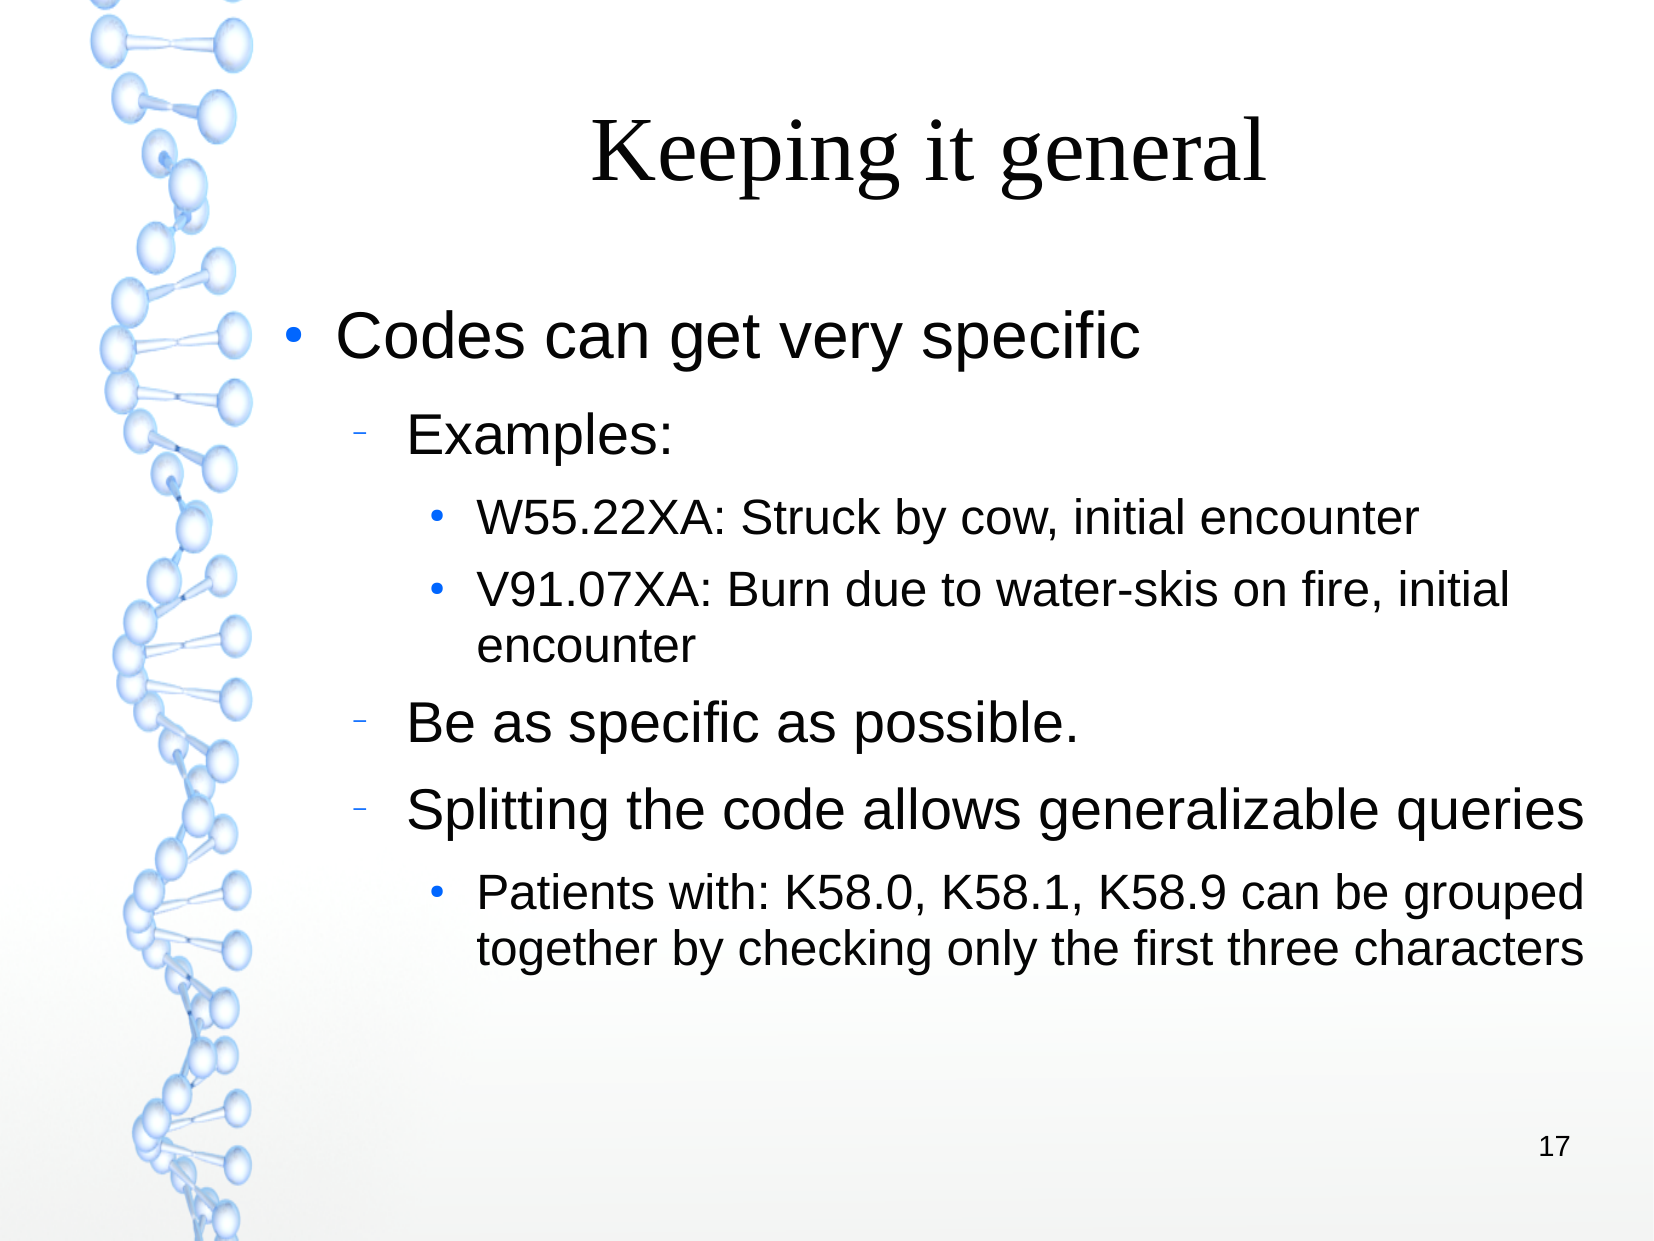

# Keeping it general
Codes can get very specific
Examples:
W55.22XA: Struck by cow, initial encounter
V91.07XA: Burn due to water-skis on fire, initial encounter
Be as specific as possible.
Splitting the code allows generalizable queries
Patients with: K58.0, K58.1, K58.9 can be grouped together by checking only the first three characters
17